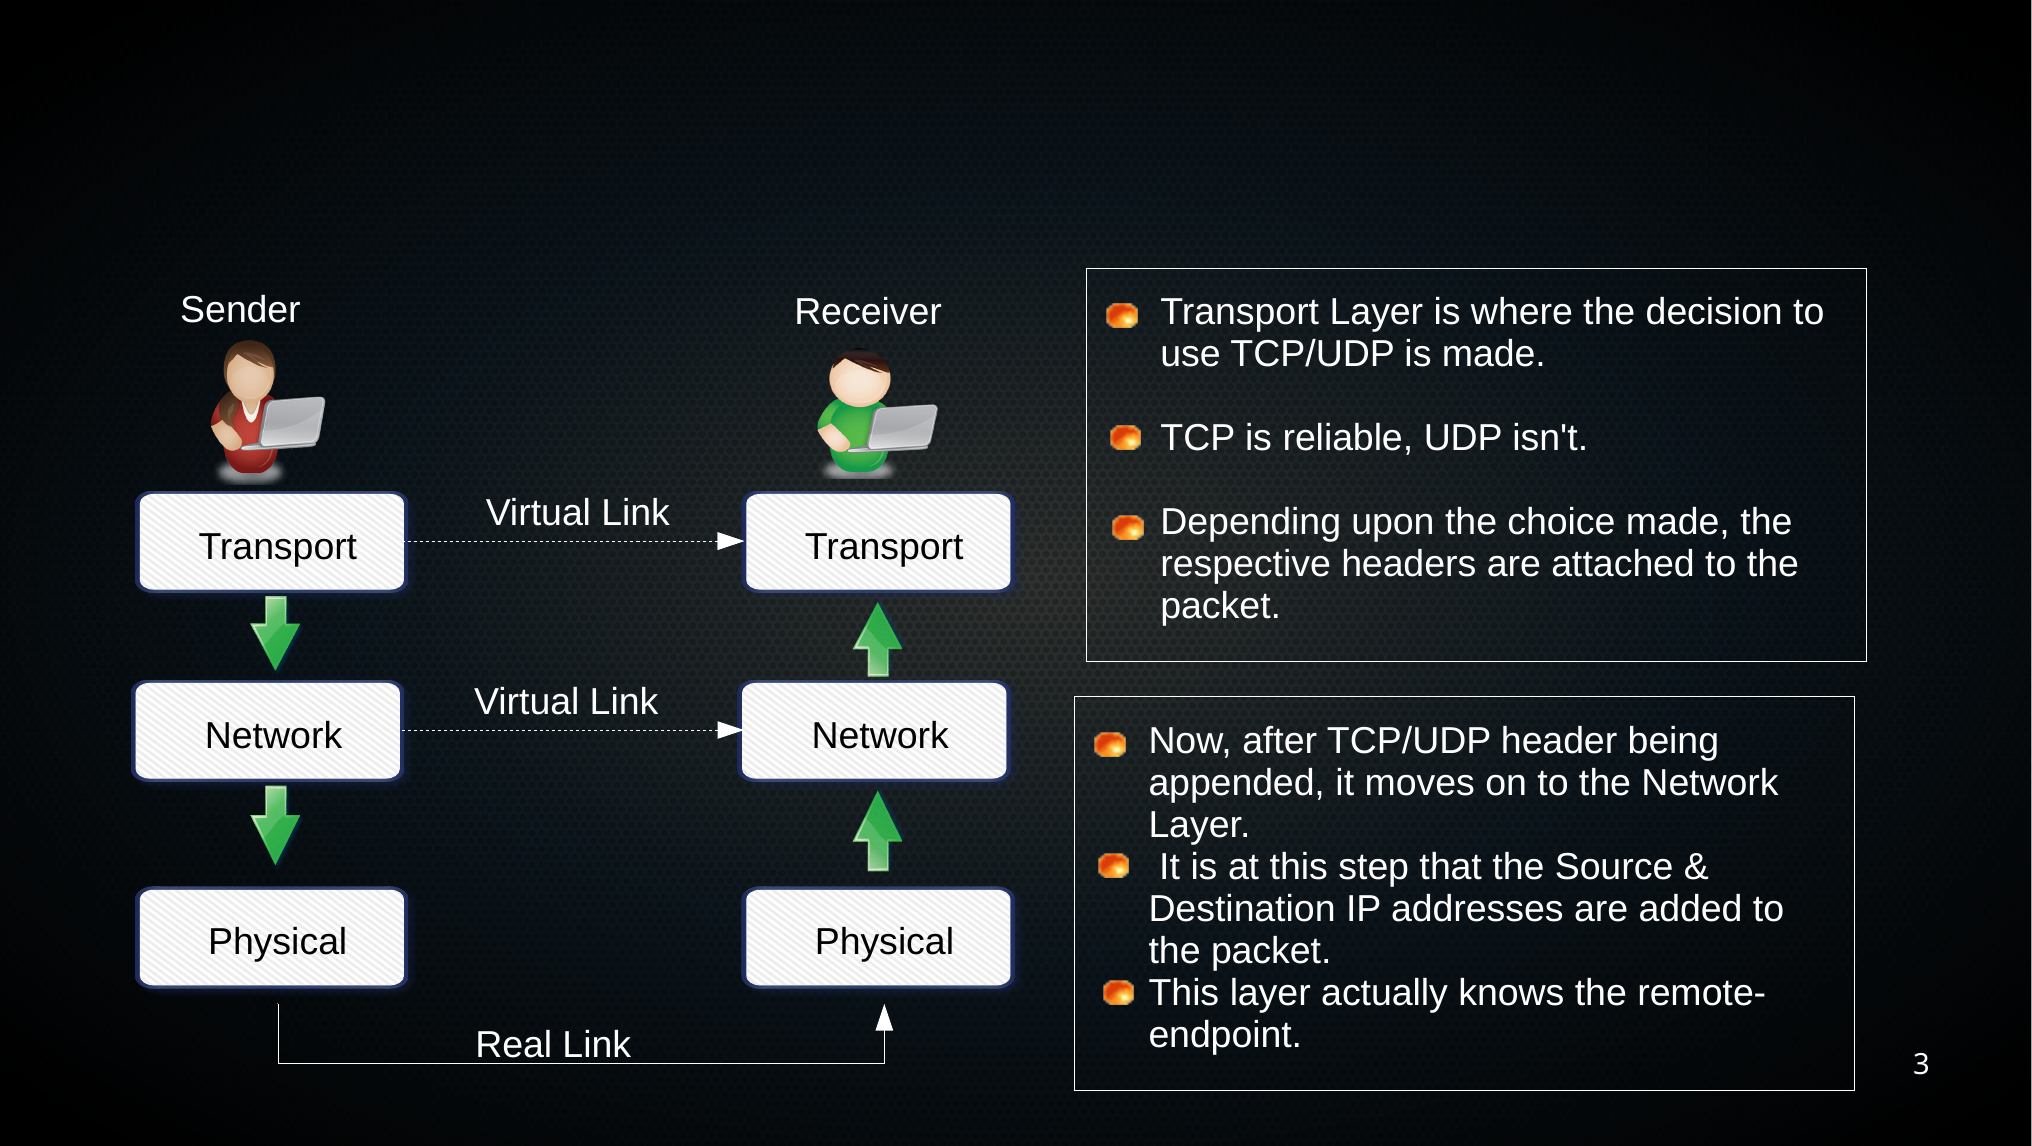

#
Sender
Receiver
Transport Layer is where the decision to use TCP/UDP is made.
TCP is reliable, UDP isn't.
Depending upon the choice made, the respective headers are attached to the packet.
Transport
Virtual Link
Transport
Network
Virtual Link
Network
Now, after TCP/UDP header being appended, it moves on to the Network Layer.
 It is at this step that the Source & Destination IP addresses are added to the packet.
This layer actually knows the remote-endpoint.
Physical
Physical
Real Link
3